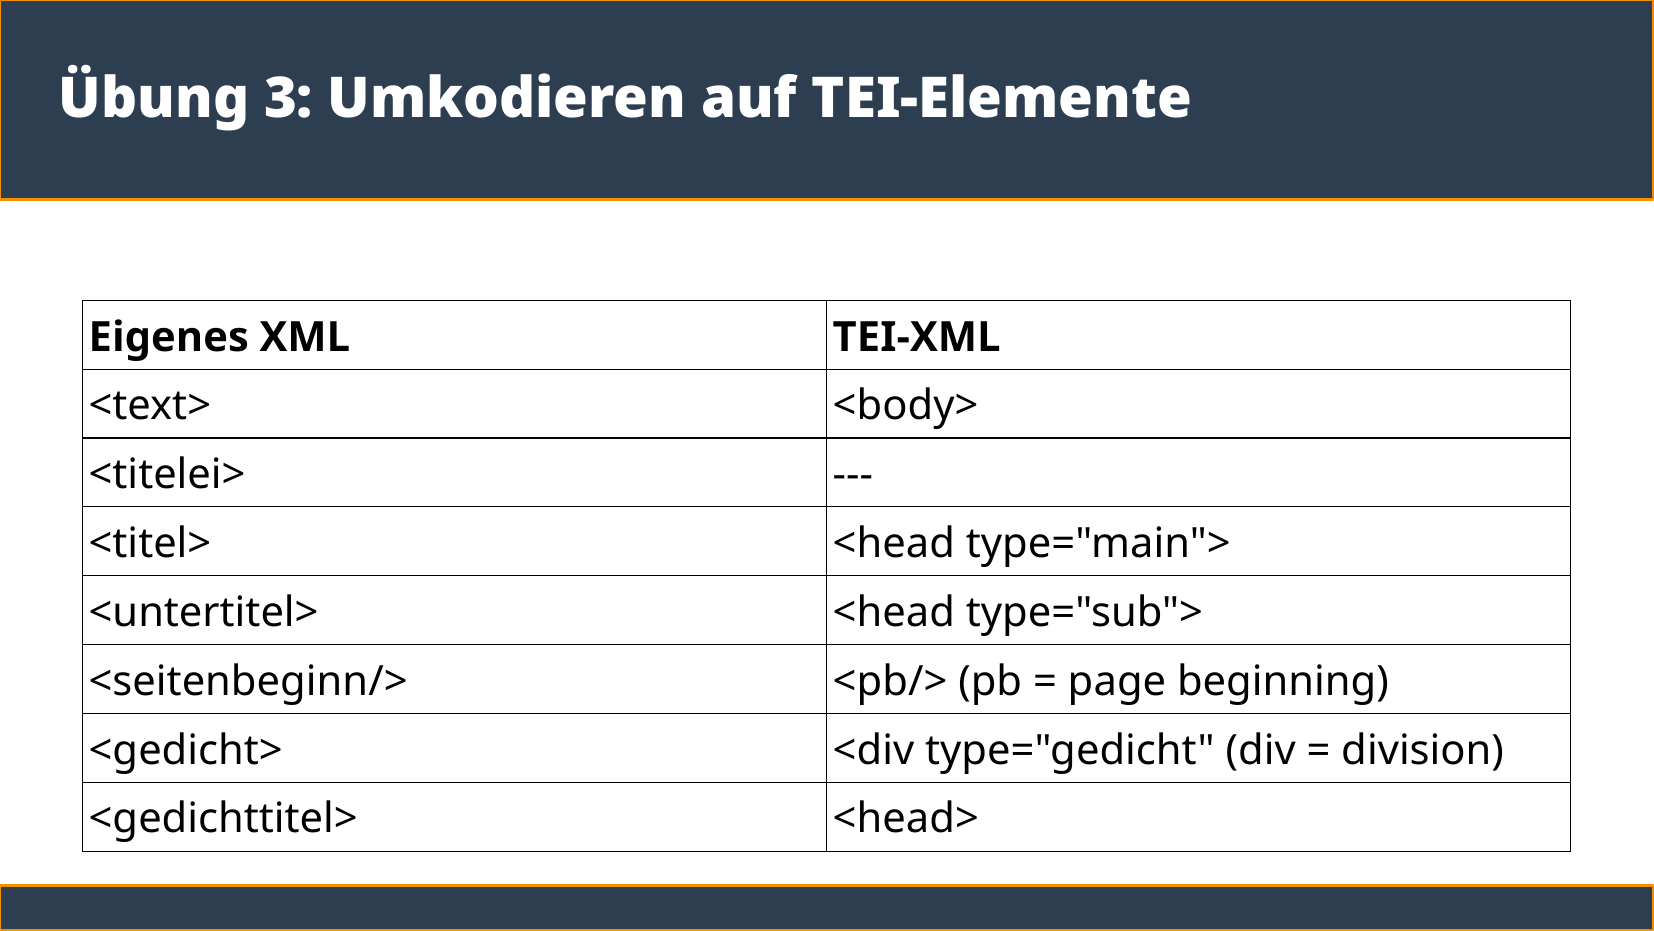

# Übung 3: Umkodieren auf TEI-Elemente
| Eigenes XML | TEI-XML |
| --- | --- |
| <text> | <body> |
| <titelei> | --- |
| <titel> | <head type="main"> |
| <untertitel> | <head type="sub"> |
| <seitenbeginn/> | <pb/> (pb = page beginning) |
| <gedicht> | <div type="gedicht" (div = division) |
| <gedichttitel> | <head> |